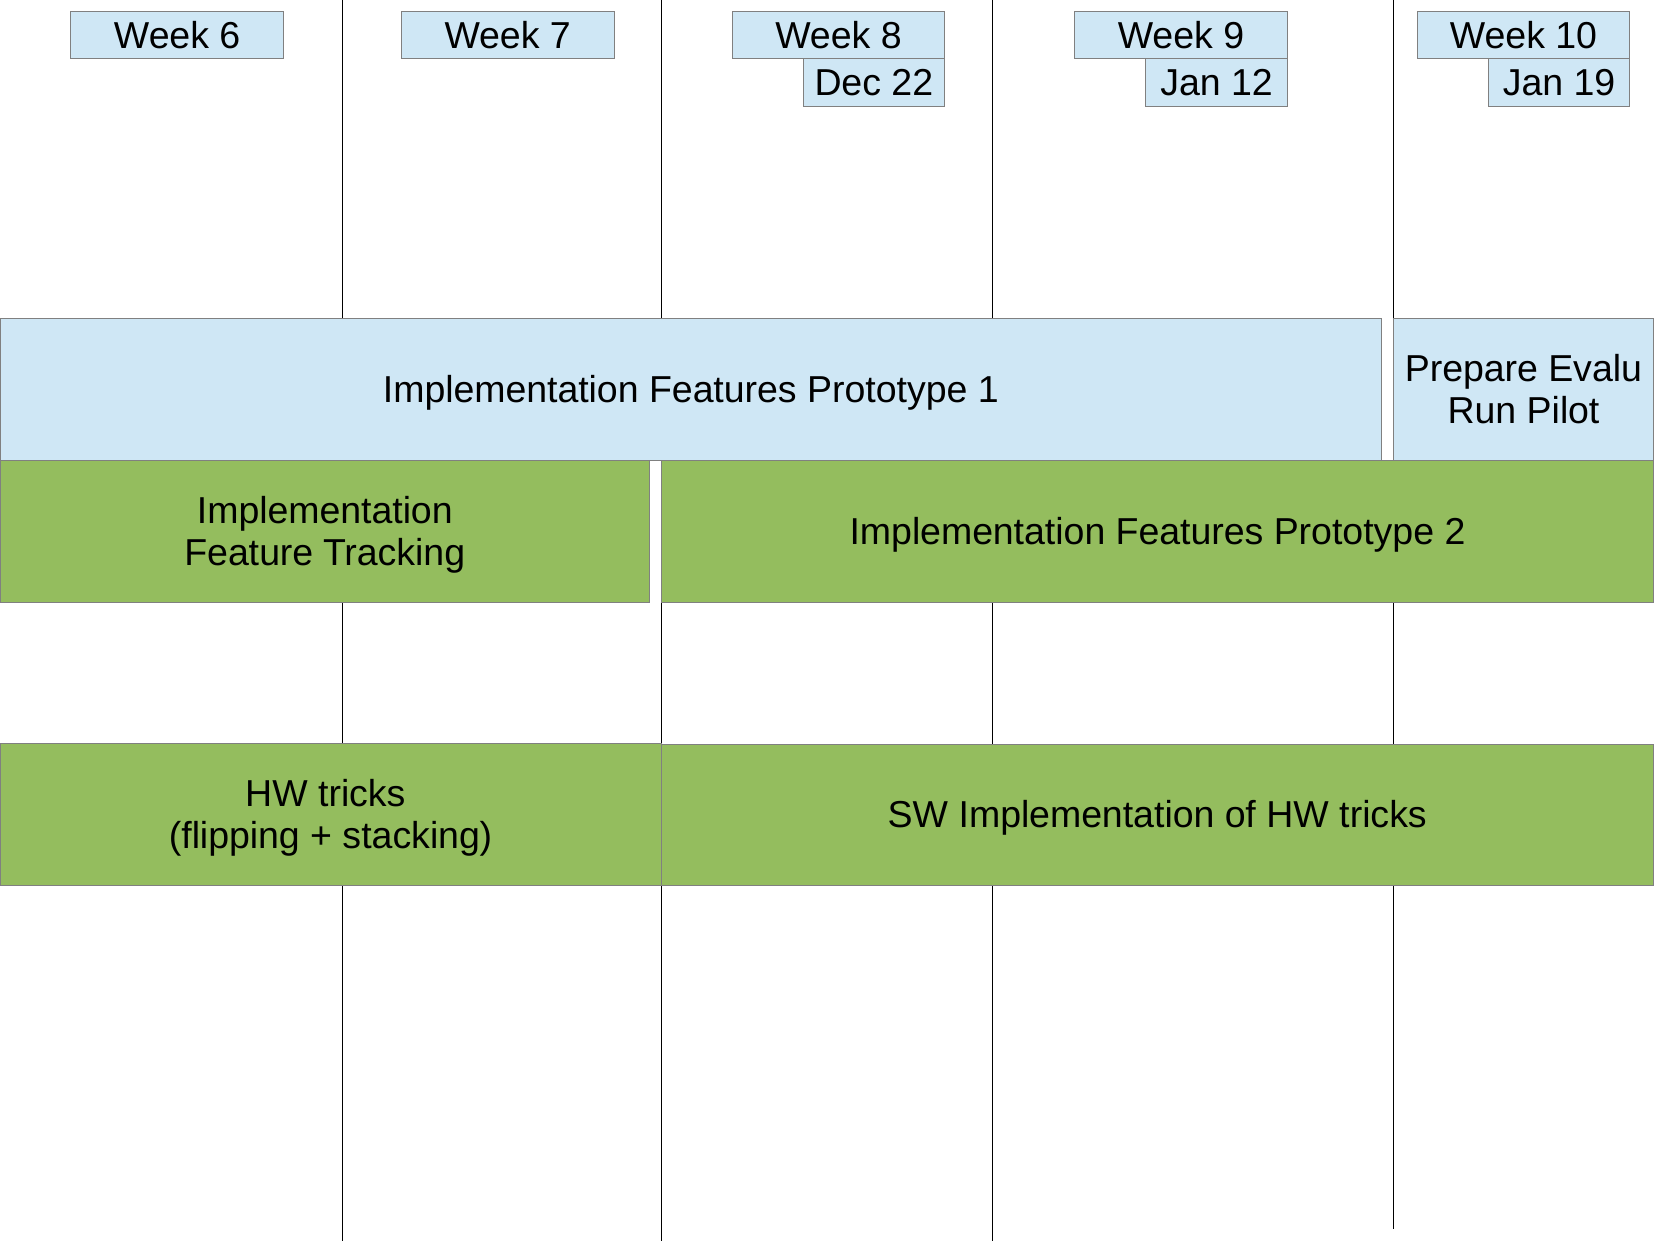

Week 6
Week 7
Week 8
Week 9
Week 10
Dec 22
Jan 12
Jan 19
Prepare Evalu
Run Pilot
Implementation Features Prototype 1
Implementation Features Prototype 2
Implementation
Feature Tracking
HW tricks
(flipping + stacking)
SW Implementation of HW tricks